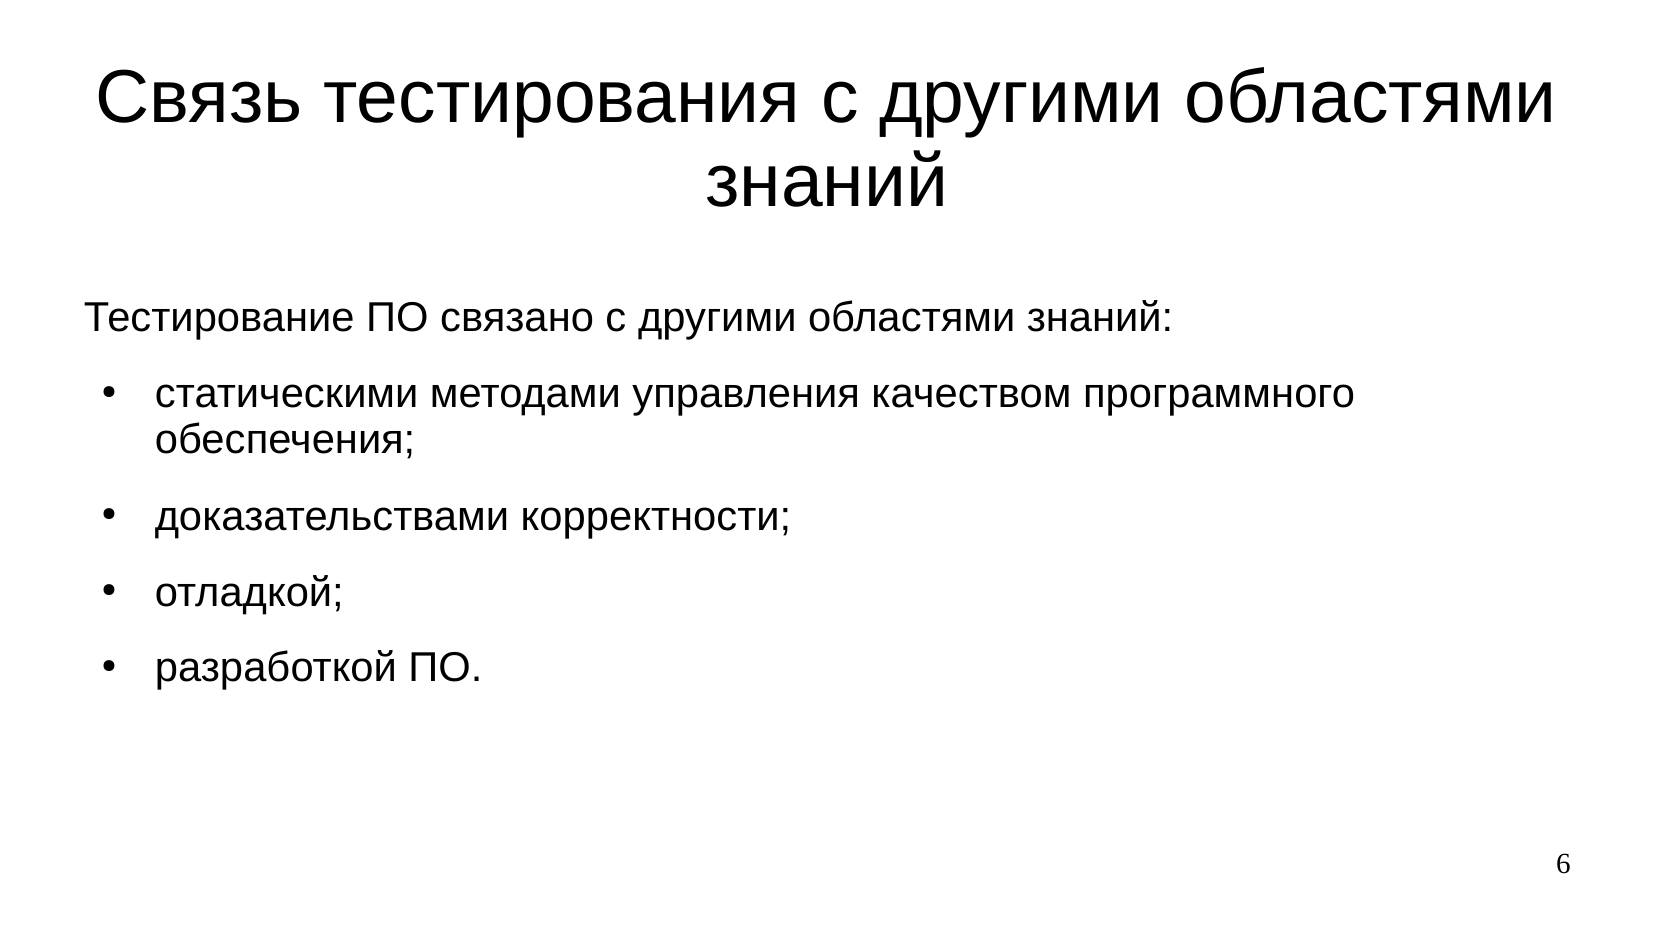

# Связь тестирования с другими областями знаний
Тестирование ПО связано с другими областями знаний:
статическими методами управления качеством программного обеспечения;
доказательствами корректности;
отладкой;
разработкой ПО.
6